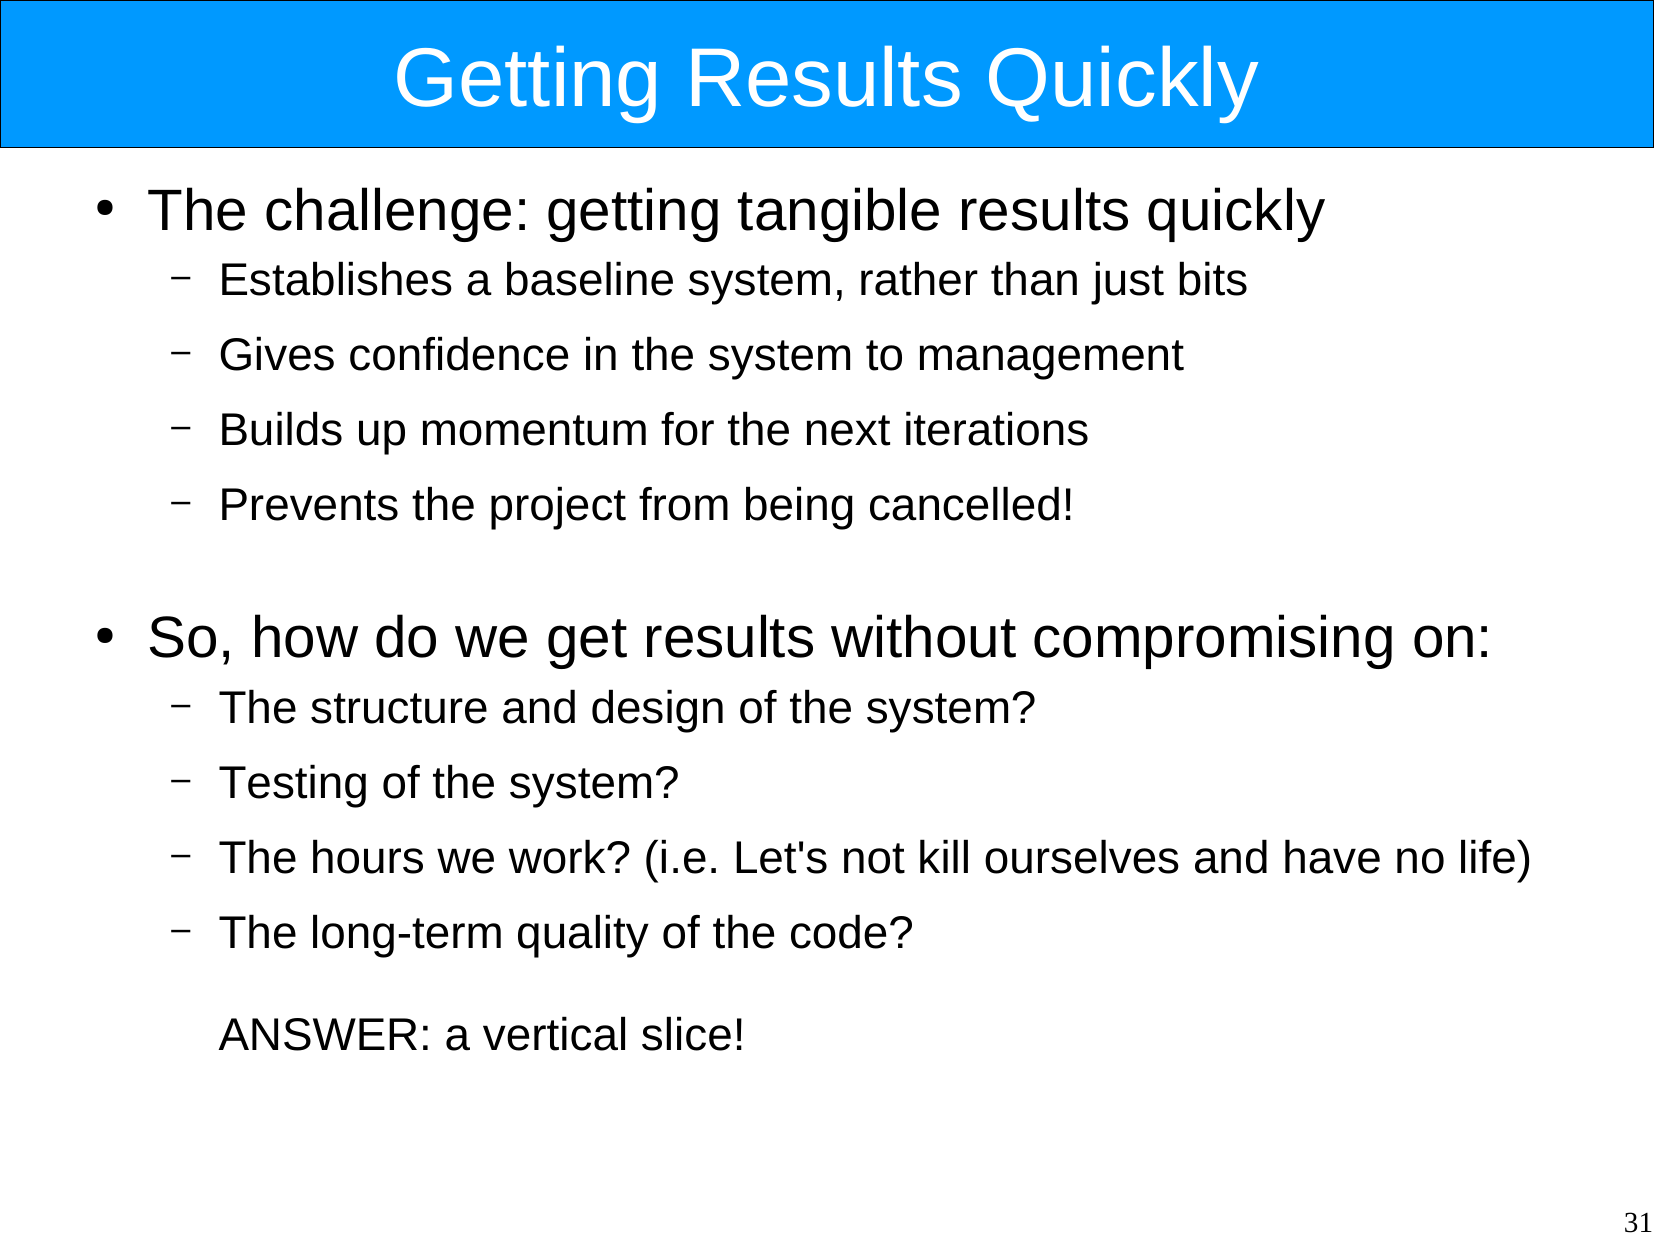

# Getting Results Quickly
The challenge: getting tangible results quickly
Establishes a baseline system, rather than just bits
Gives confidence in the system to management
Builds up momentum for the next iterations
Prevents the project from being cancelled!
So, how do we get results without compromising on:
The structure and design of the system?
Testing of the system?
The hours we work? (i.e. Let's not kill ourselves and have no life)
The long-term quality of the code?
ANSWER: a vertical slice!
31